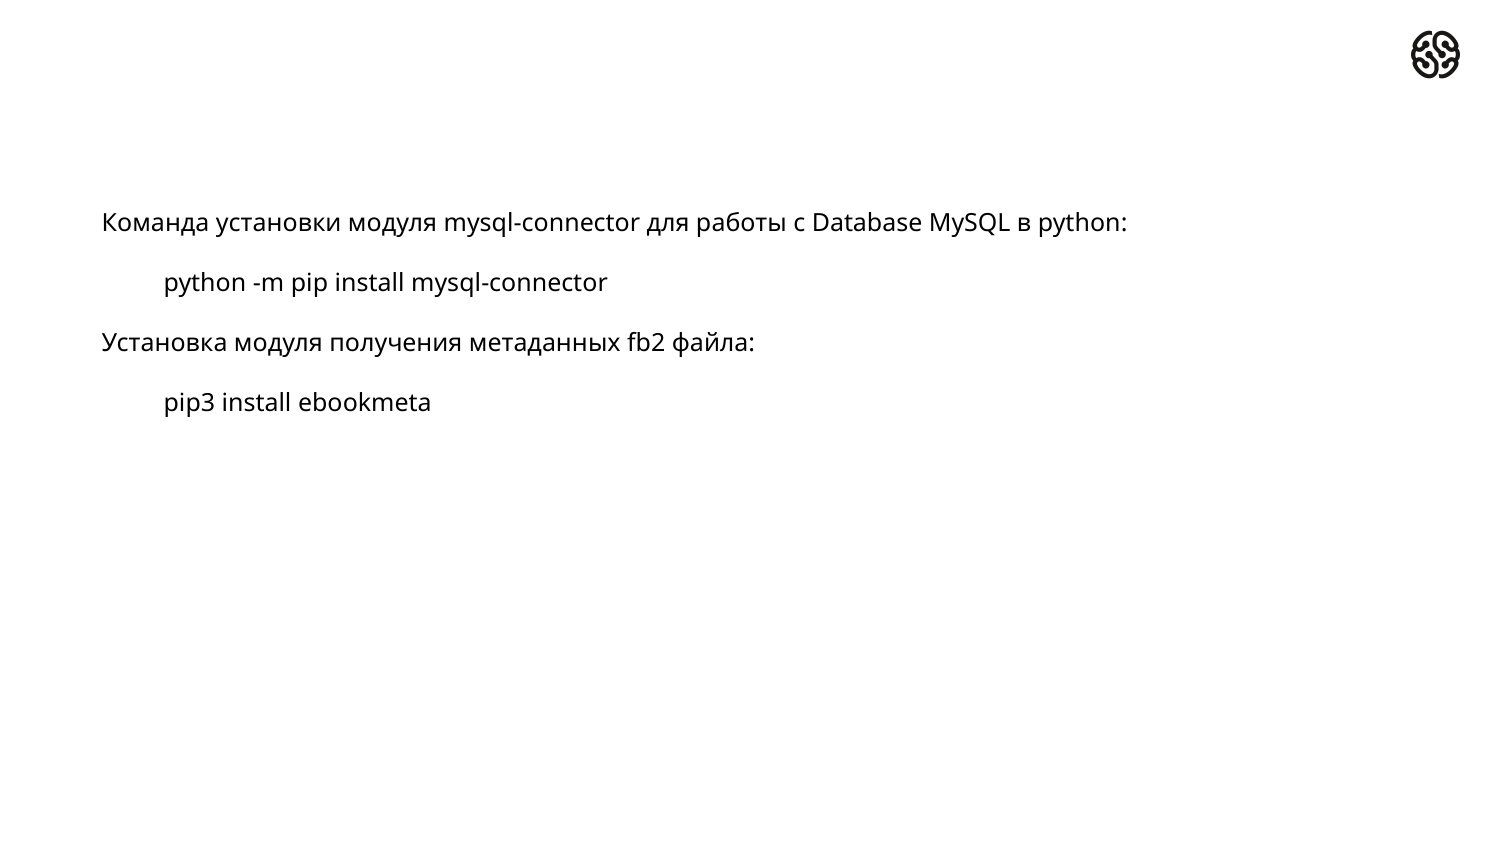

# Команда установки модуля mysql-connector для работы с Database MySQL в python:
	python -m pip install mysql-connector
 Установка модуля получения метаданных fb2 файла:
	pip3 install ebookmeta